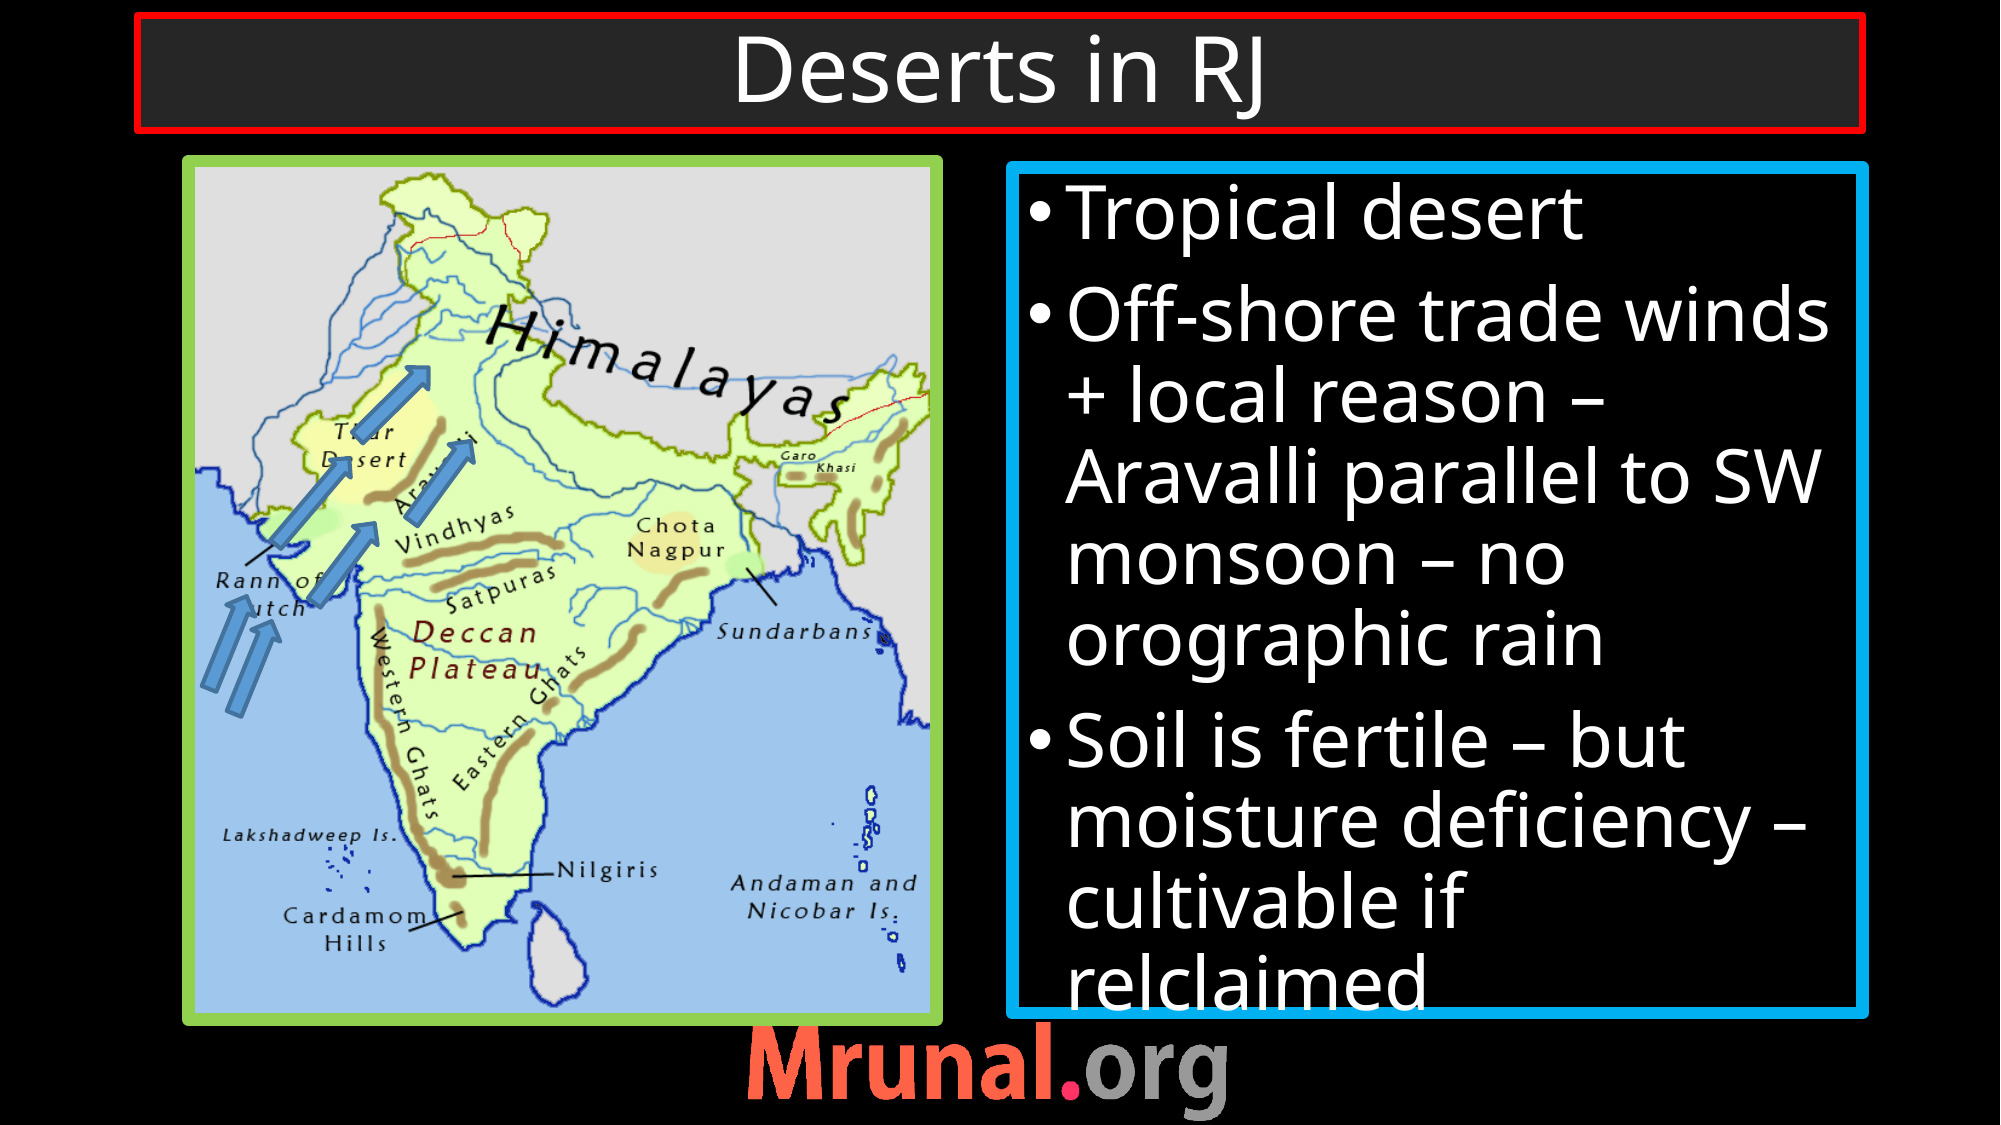

Deserts in RJ
# Tropical desert
Off-shore trade winds + local reason – Aravalli parallel to SW monsoon – no orographic rain
Soil is fertile – but moisture deficiency – cultivable if relclaimed